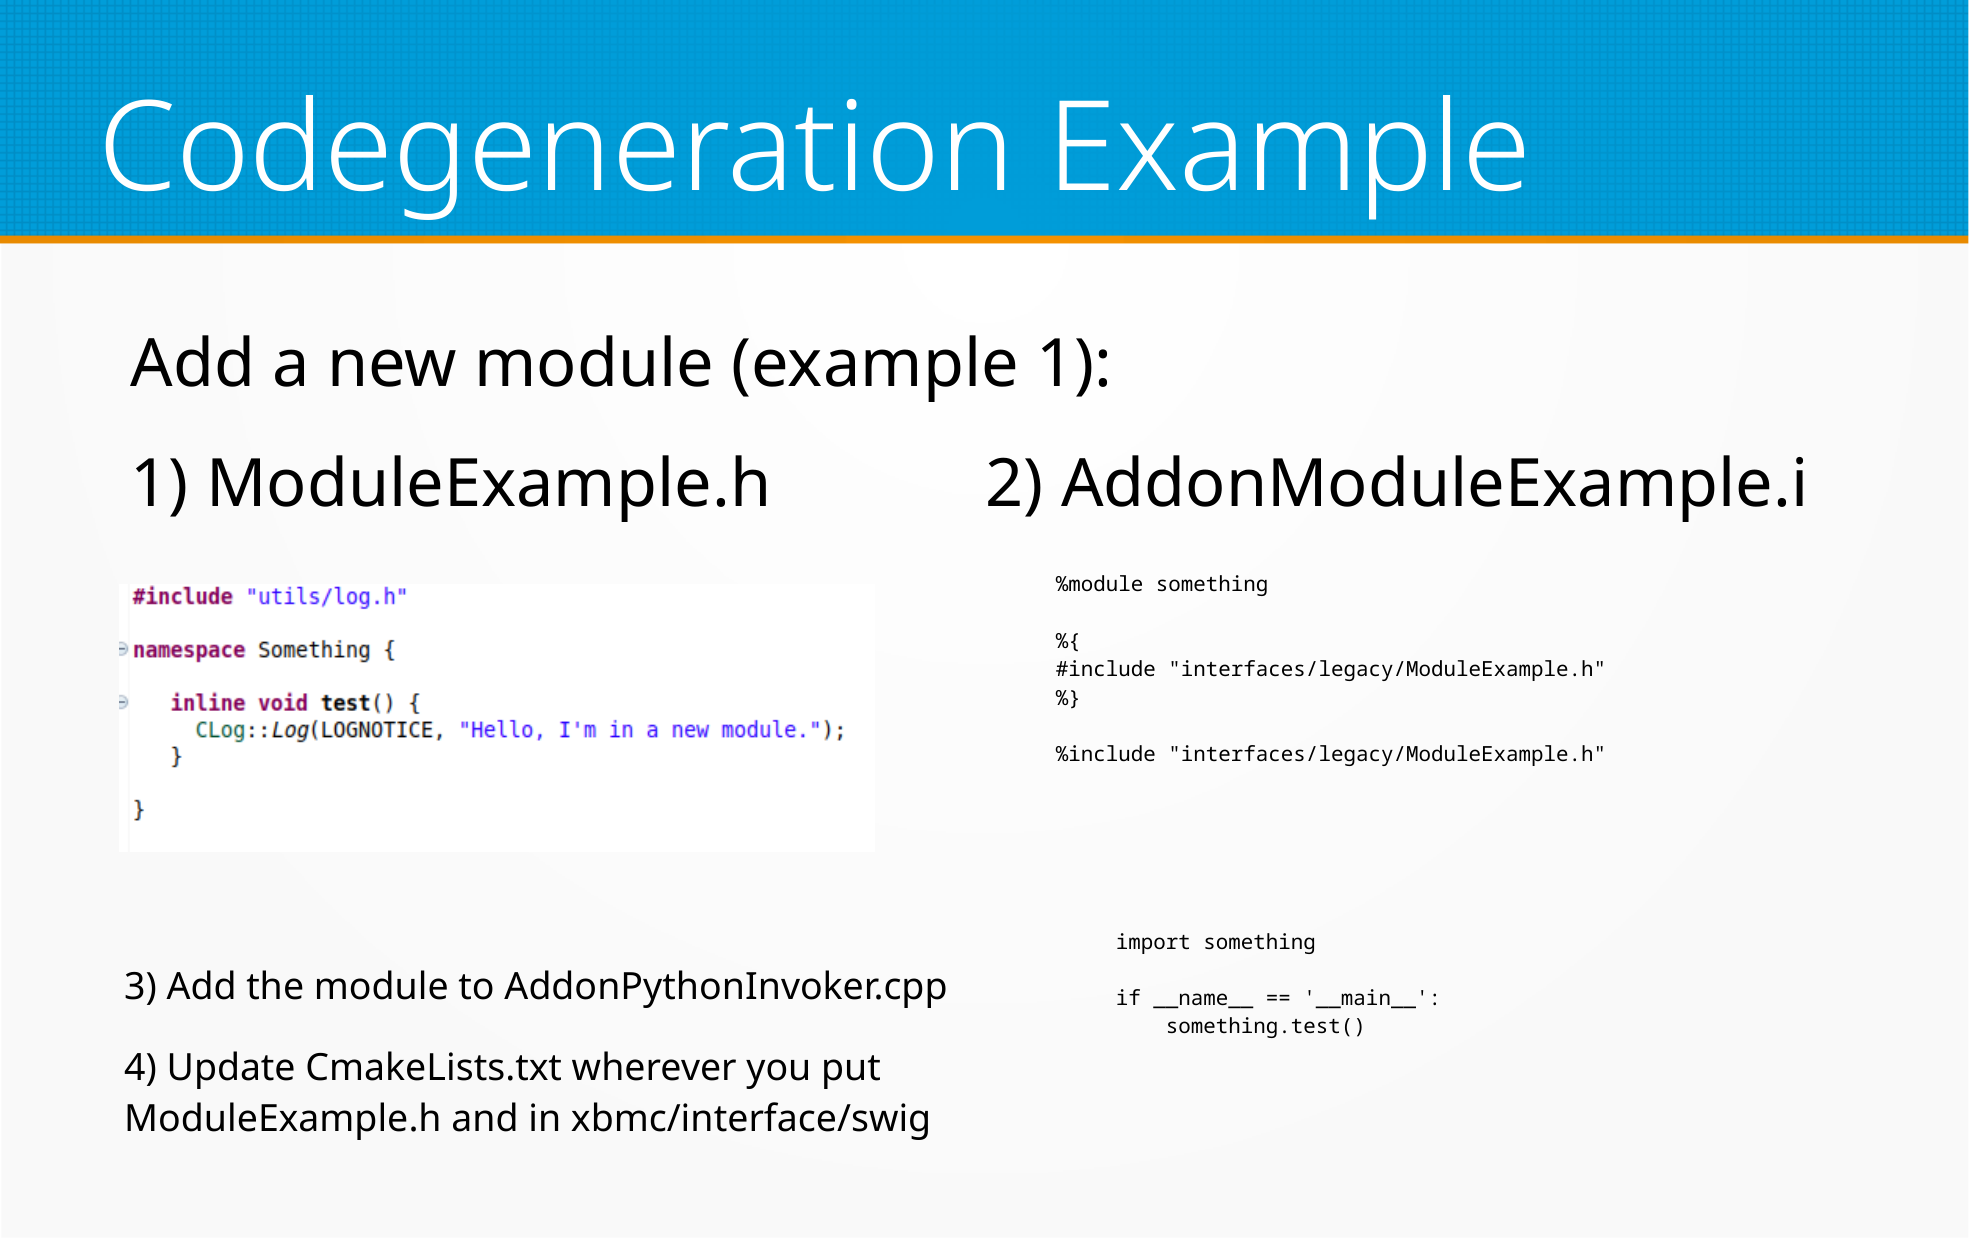

Codegeneration Example
Add a new module (example 1):
1) ModuleExample.h
# 2) AddonModuleExample.i
%module something
%{
#include "interfaces/legacy/ModuleExample.h"
%}
%include "interfaces/legacy/ModuleExample.h"
import something
if __name__ == '__main__':
 something.test()
3) Add the module to AddonPythonInvoker.cpp
4) Update CmakeLists.txt wherever you put ModuleExample.h and in xbmc/interface/swig